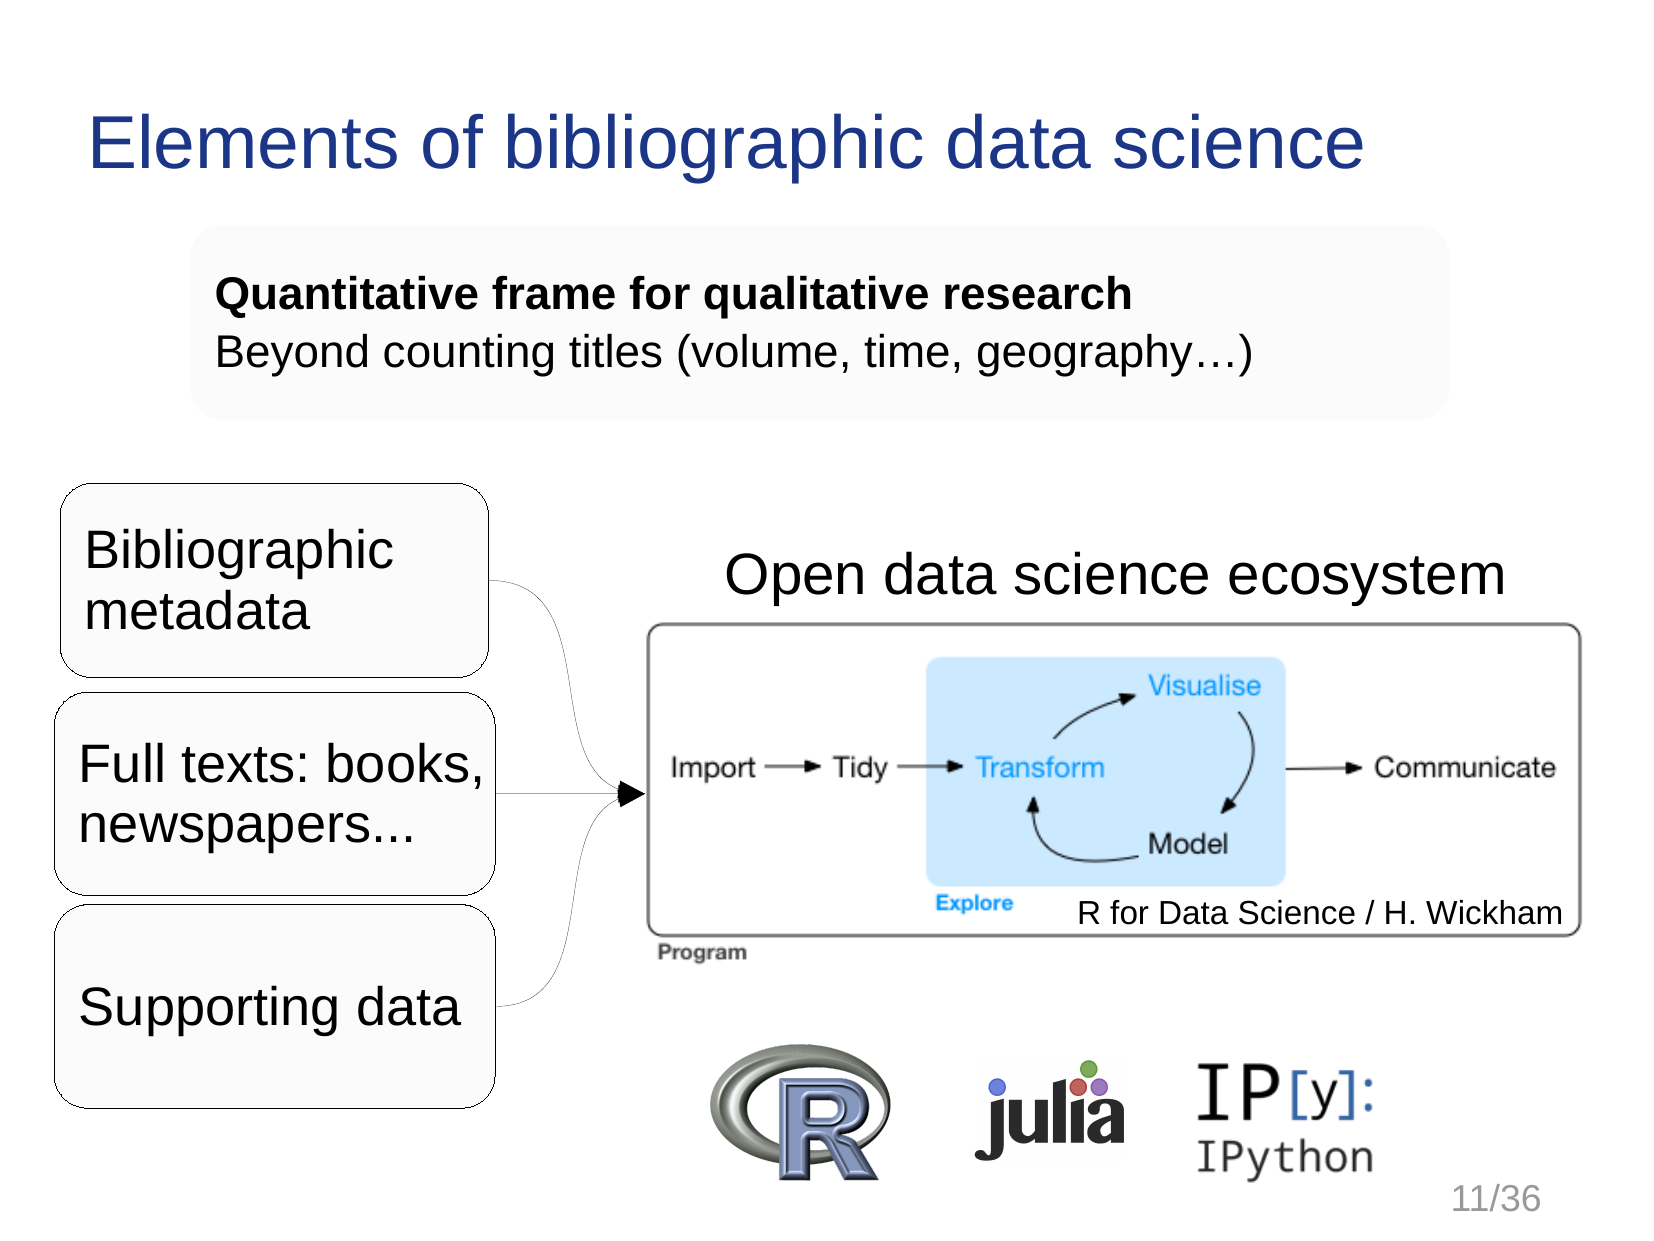

Elements of bibliographic data science
Quantitative frame for qualitative research
Beyond counting titles (volume, time, geography…)
Bibliographic
metadata
Open data science ecosystem
Full texts: books,
newspapers...
R for Data Science / H. Wickham
Supporting data